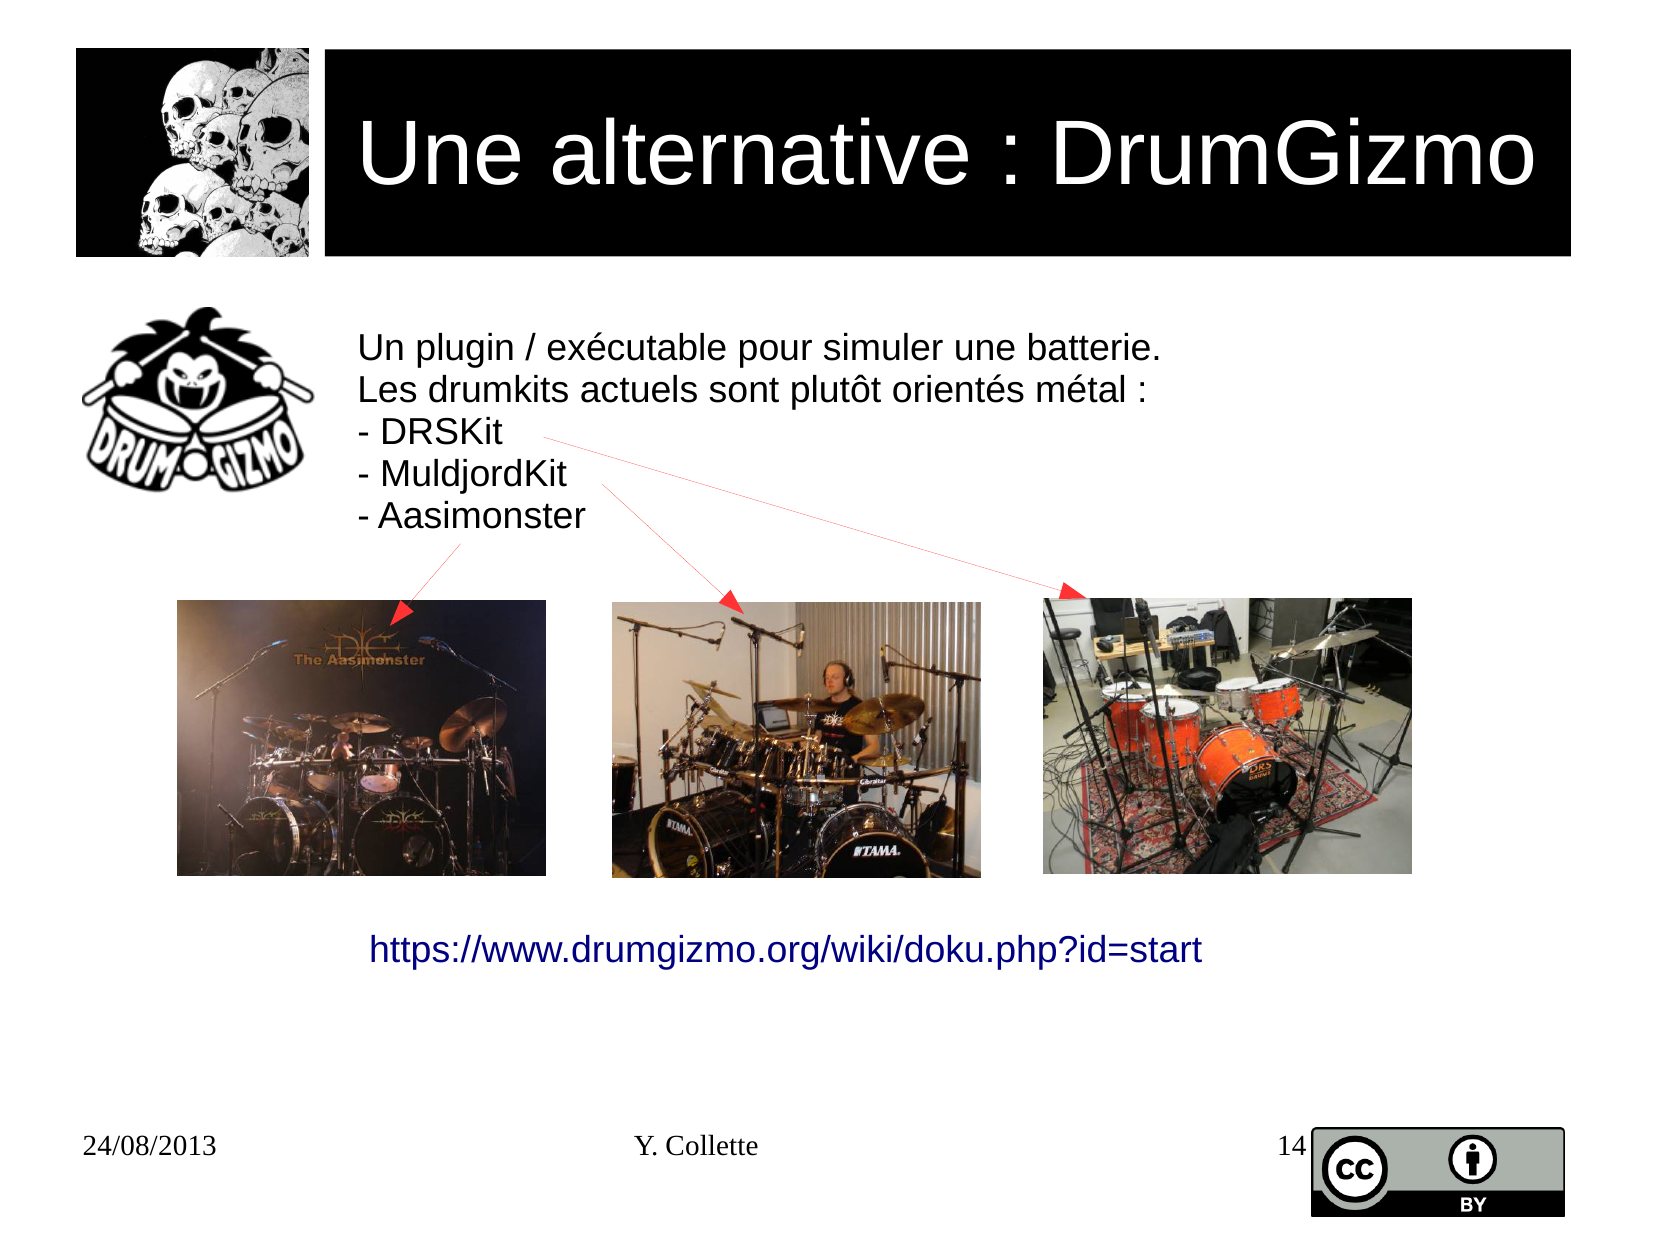

# Une alternative : DrumGizmo
Un plugin / exécutable pour simuler une batterie.
Les drumkits actuels sont plutôt orientés métal :
- DRSKit
- MuldjordKit
- Aasimonster
https://www.drumgizmo.org/wiki/doku.php?id=start
Y. Collette
14